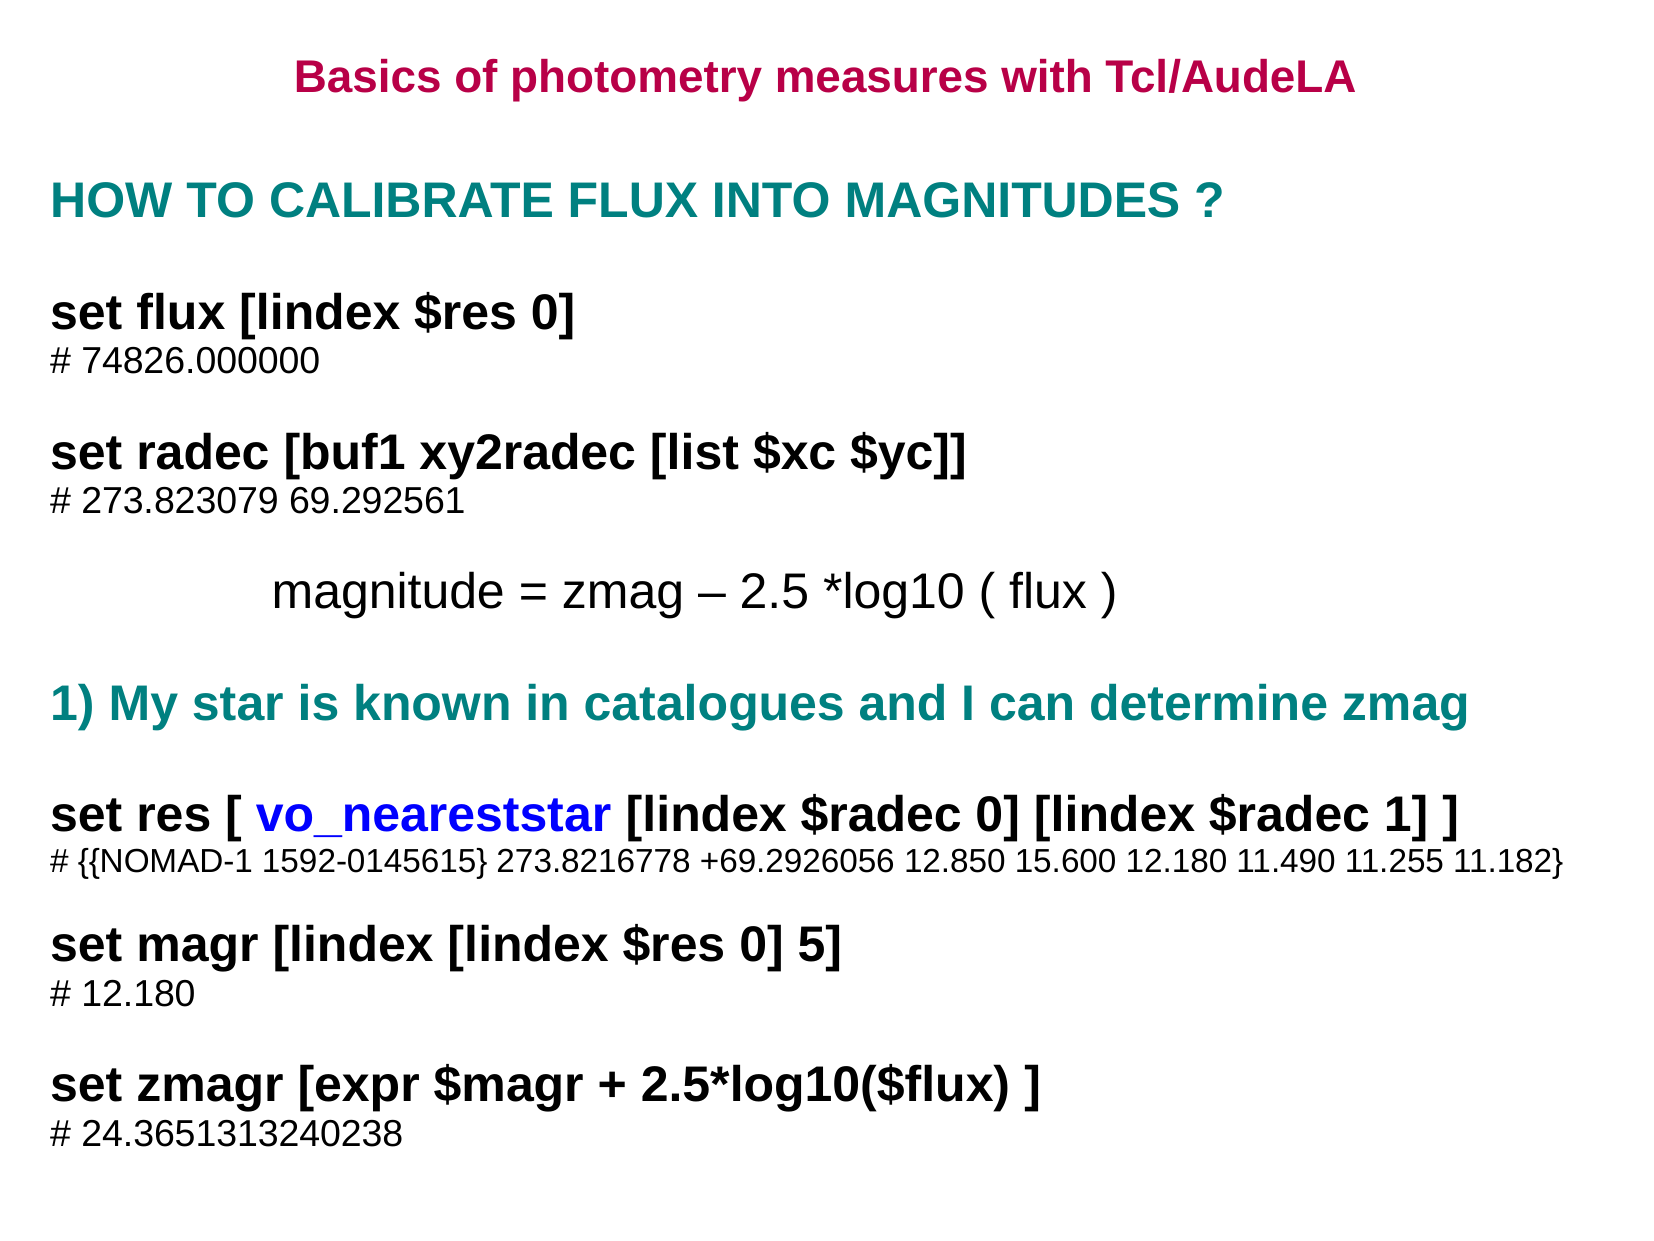

Basics of photometry measures with Tcl/AudeLA
HOW TO CALIBRATE FLUX INTO MAGNITUDES ?
set flux [lindex $res 0]
# 74826.000000
set radec [buf1 xy2radec [list $xc $yc]]
# 273.823079 69.292561
			magnitude = zmag – 2.5 *log10 ( flux )
1) My star is known in catalogues and I can determine zmag
set res [ vo_neareststar [lindex $radec 0] [lindex $radec 1] ]
# {{NOMAD-1 1592-0145615} 273.8216778 +69.2926056 12.850 15.600 12.180 11.490 11.255 11.182}
set magr [lindex [lindex $res 0] 5]
# 12.180
set zmagr [expr $magr + 2.5*log10($flux) ]
# 24.3651313240238